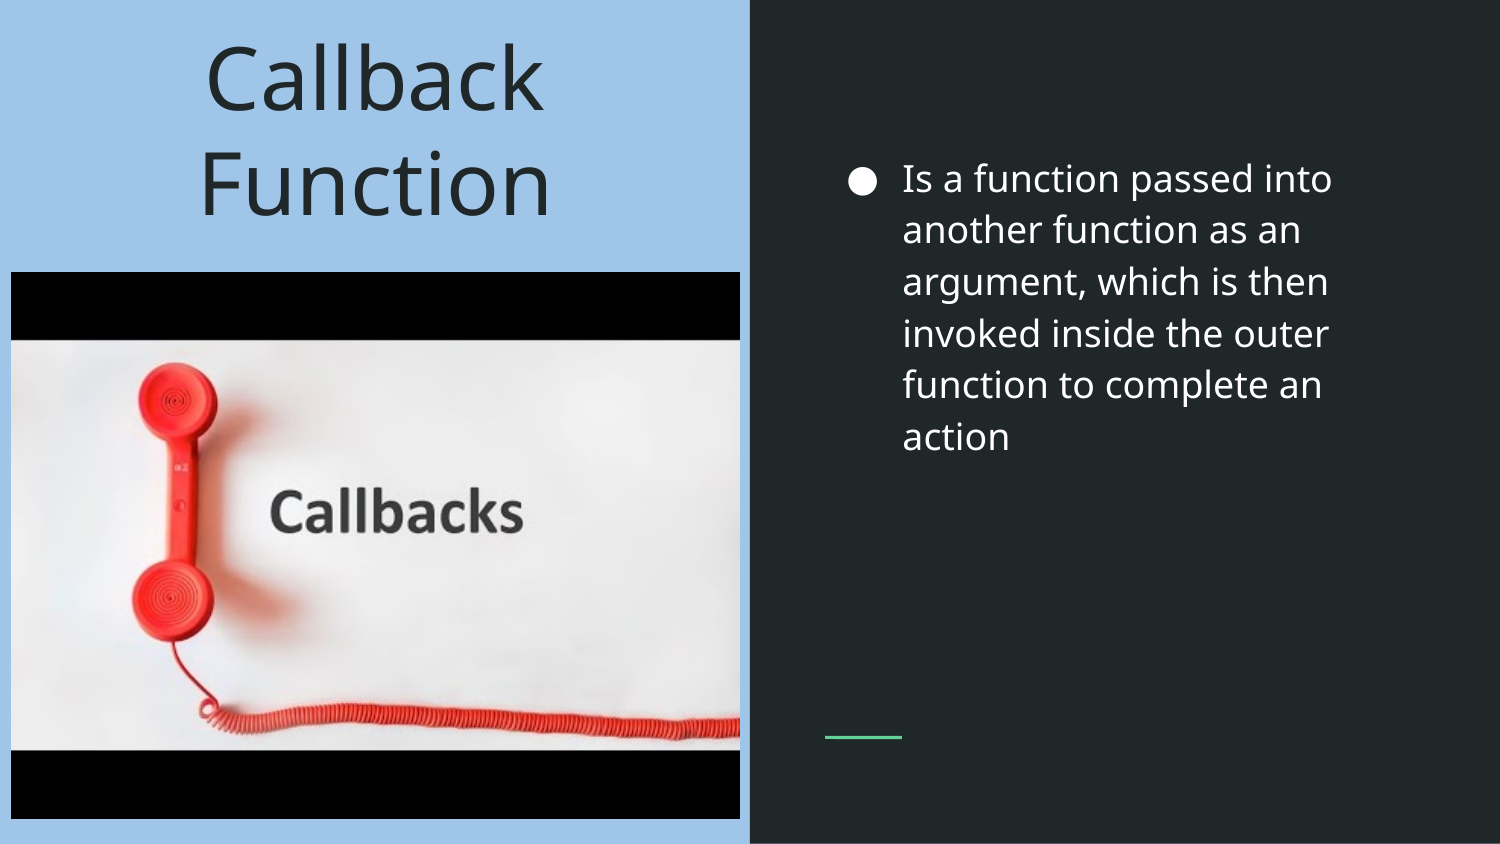

# Callback Function
Is a function passed into another function as an argument, which is then invoked inside the outer function to complete an action